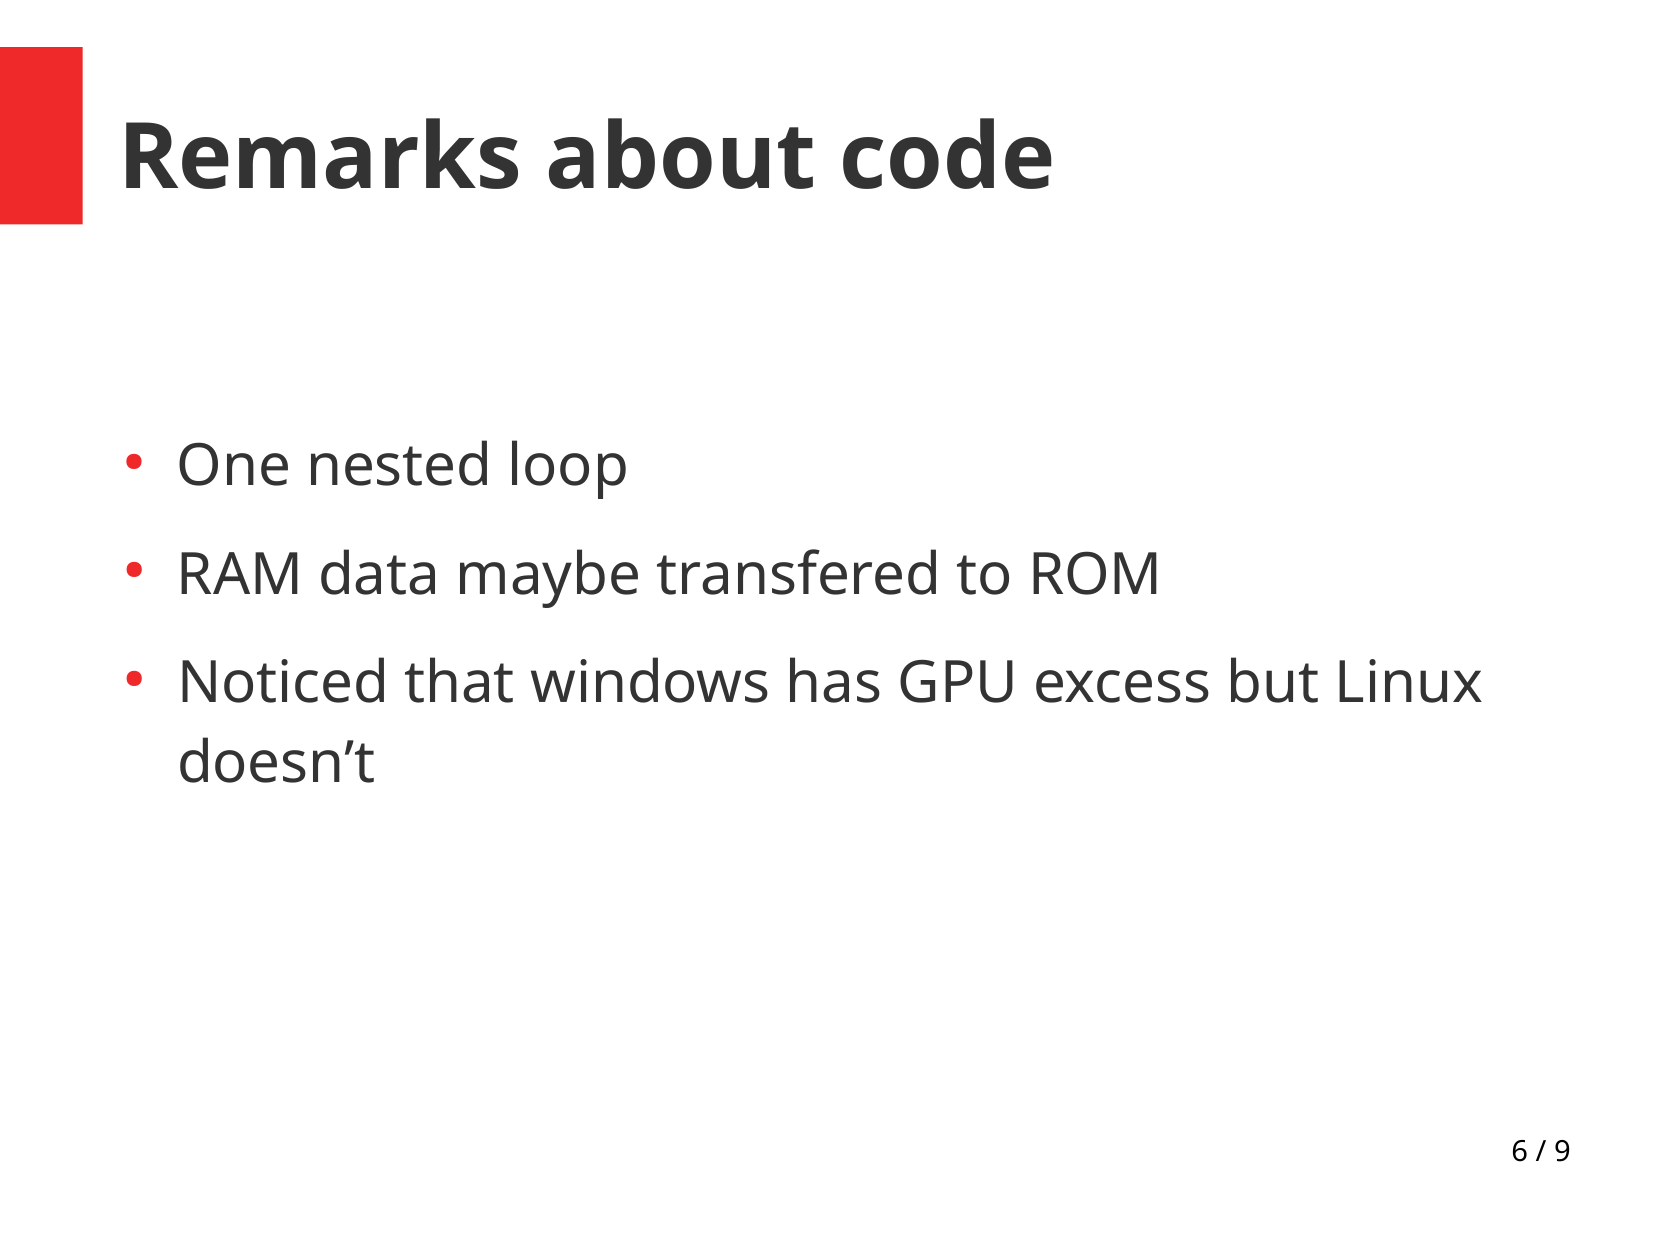

# Remarks about code
One nested loop
RAM data maybe transfered to ROM
Noticed that windows has GPU excess but Linux doesn’t
6